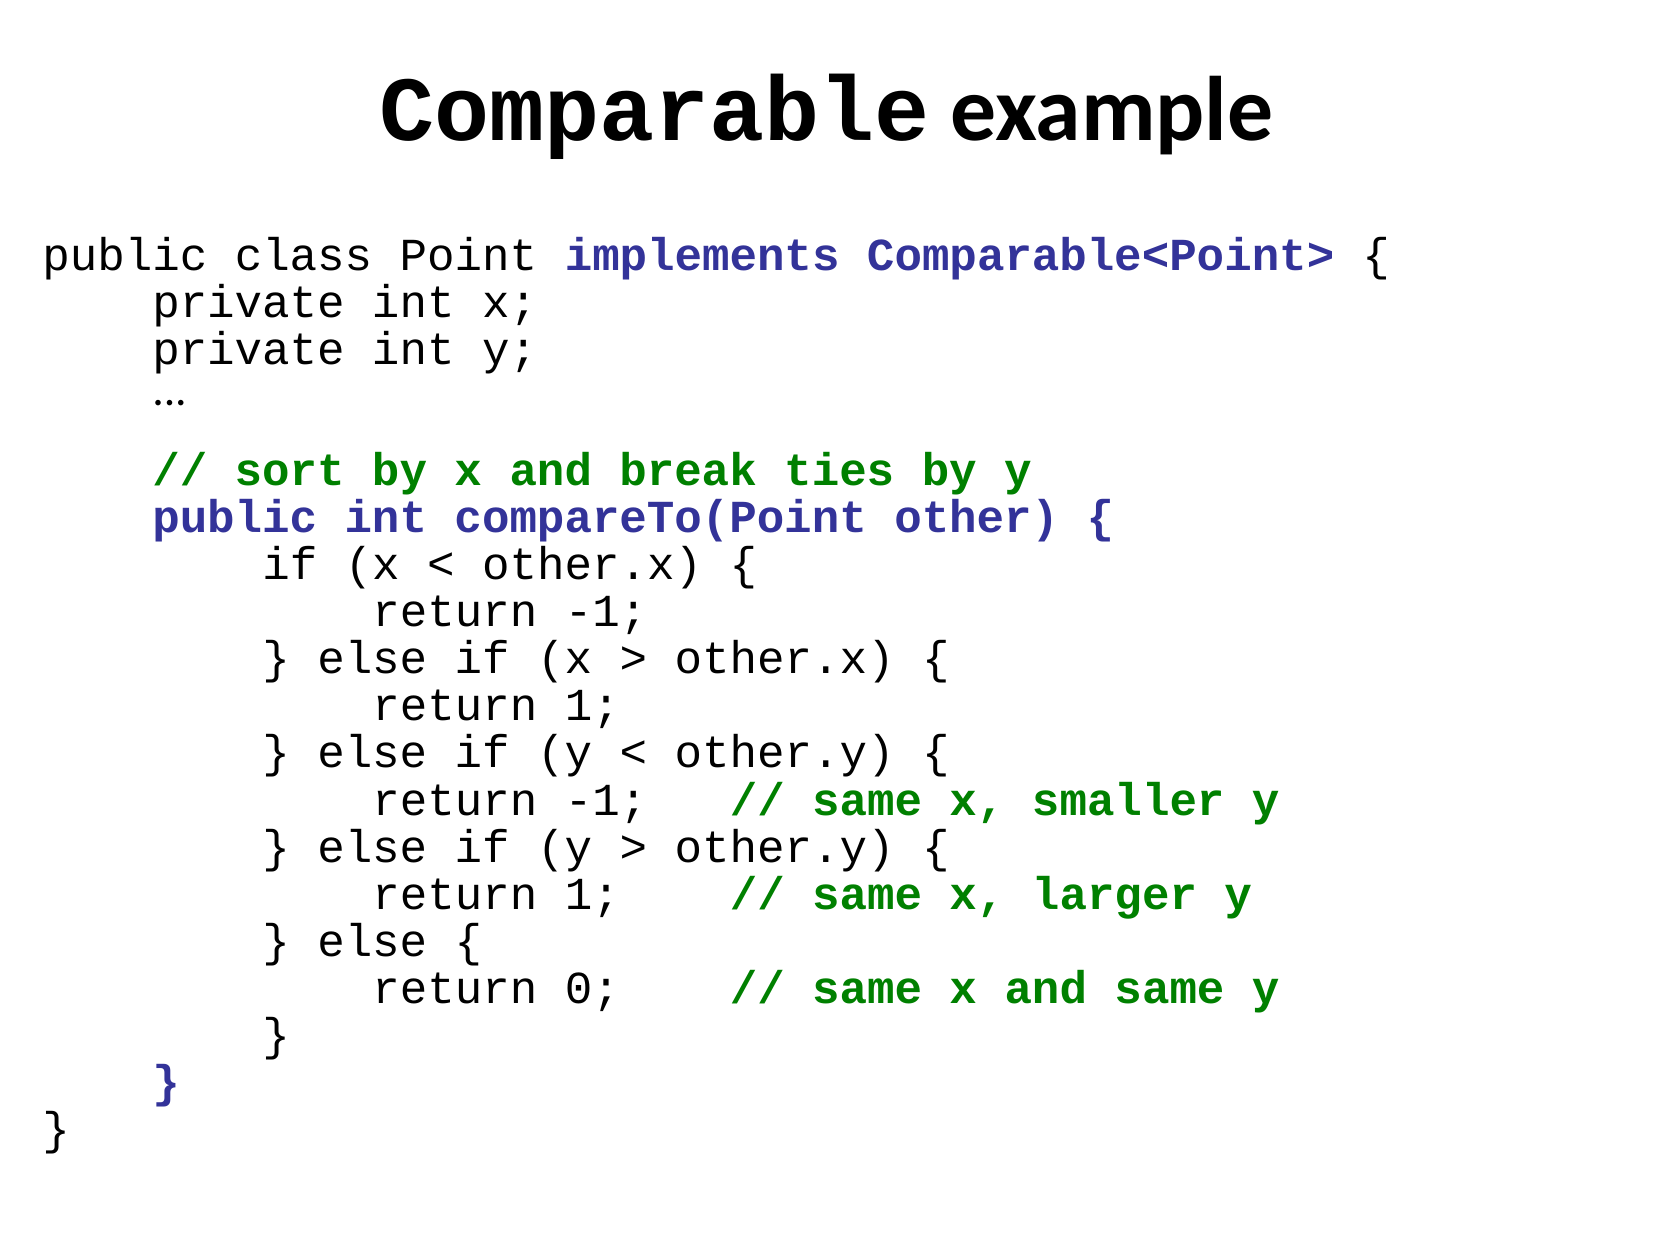

# Comparable example
public class Point implements Comparable<Point> {
 private int x;
 private int y;
 ...
 // sort by x and break ties by y
 public int compareTo(Point other) {
 if (x < other.x) {
 return -1;
 } else if (x > other.x) {
 return 1;
 } else if (y < other.y) {
 return -1; // same x, smaller y
 } else if (y > other.y) {
 return 1; // same x, larger y
 } else {
 return 0; // same x and same y
 }
 }
}